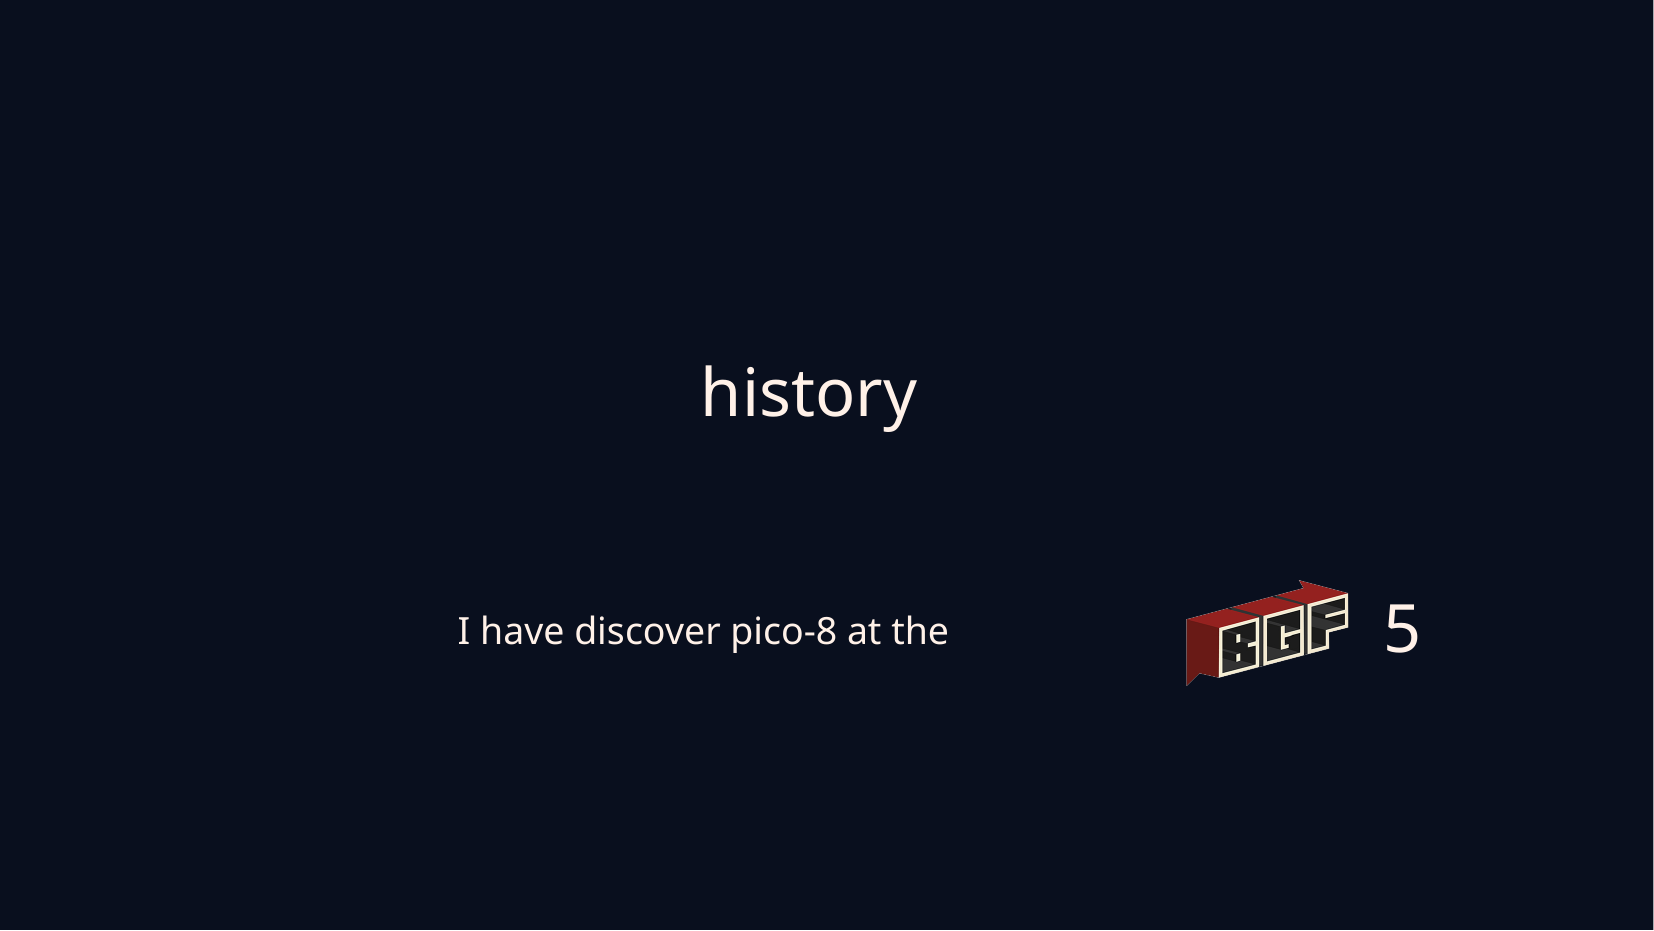

# history
5
I have discover pico-8 at the